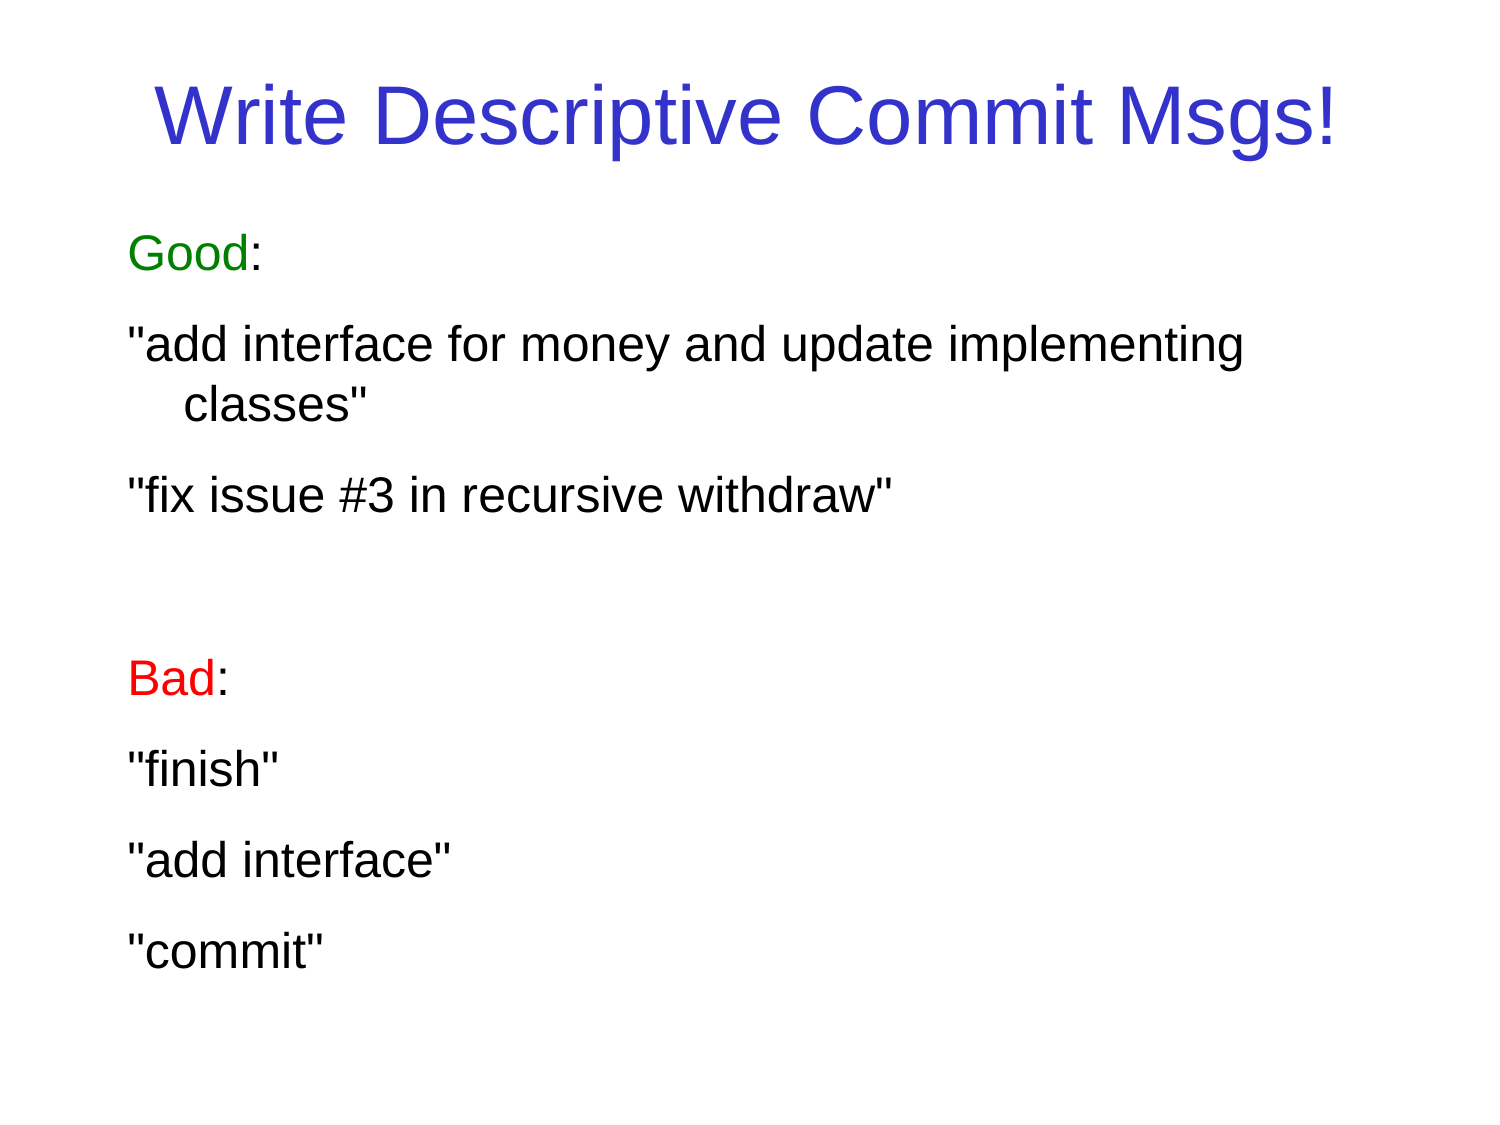

# Write Descriptive Commit Msgs!
Good:
"add interface for money and update implementing classes"
"fix issue #3 in recursive withdraw"
Bad:
"finish"
"add interface"
"commit"